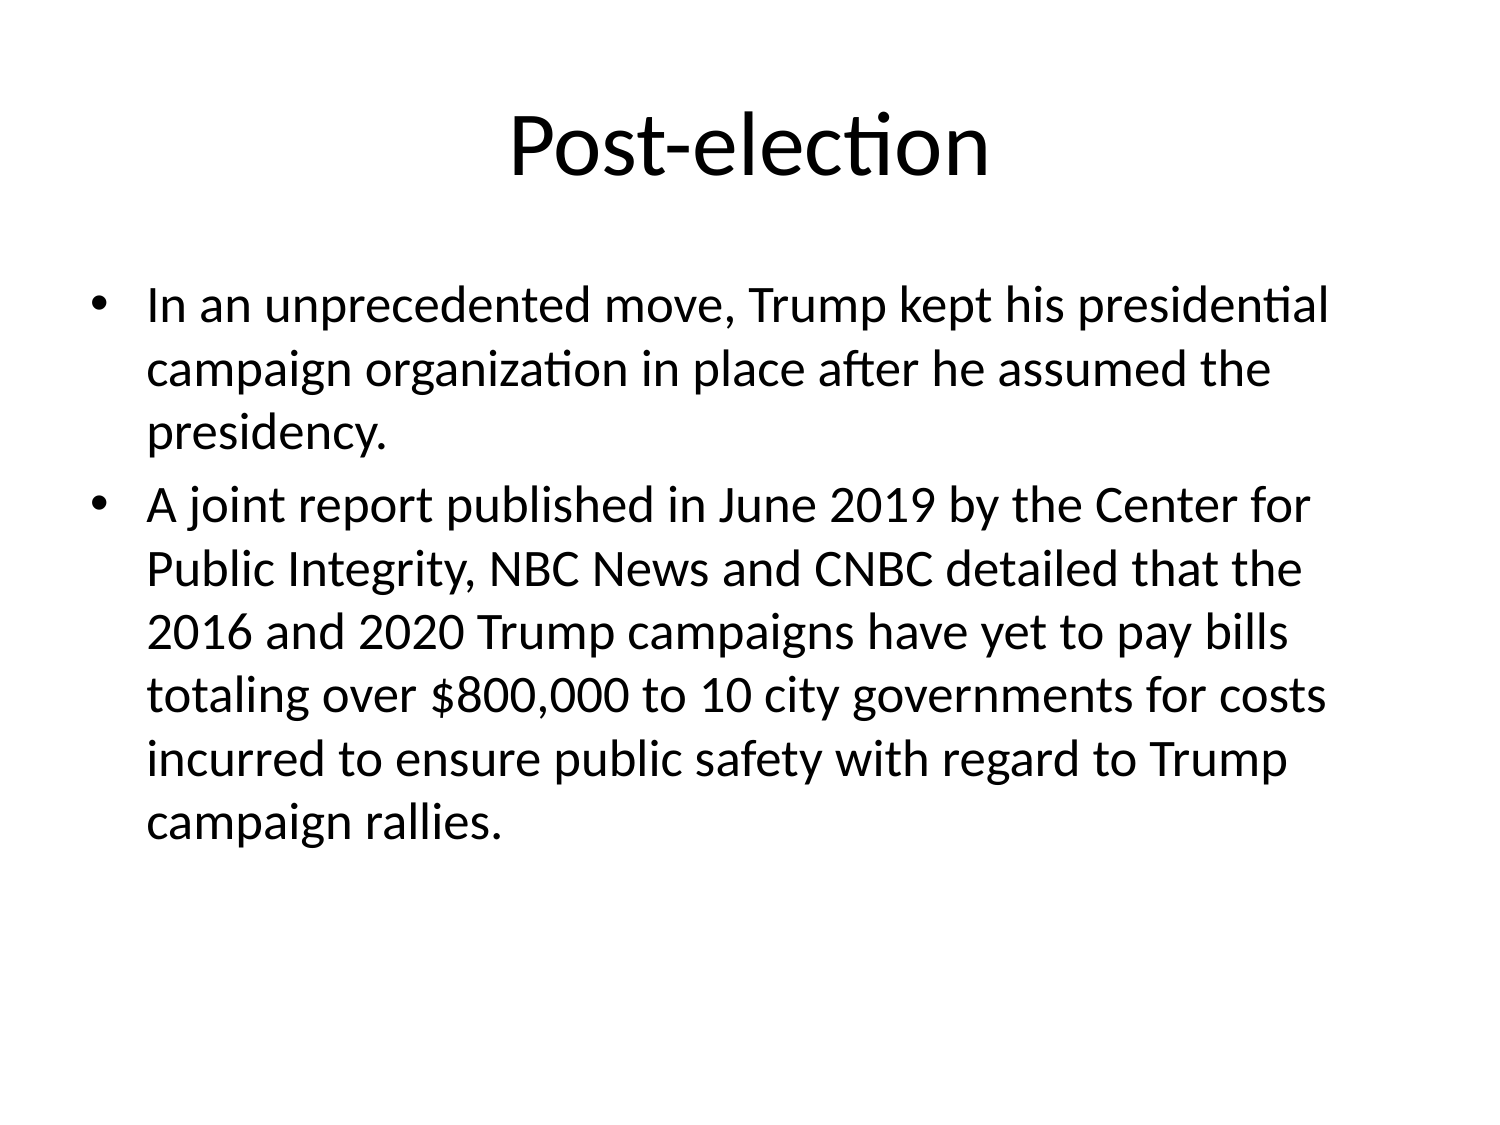

# Post-election
In an unprecedented move, Trump kept his presidential campaign organization in place after he assumed the presidency.
A joint report published in June 2019 by the Center for Public Integrity, NBC News and CNBC detailed that the 2016 and 2020 Trump campaigns have yet to pay bills totaling over $800,000 to 10 city governments for costs incurred to ensure public safety with regard to Trump campaign rallies.